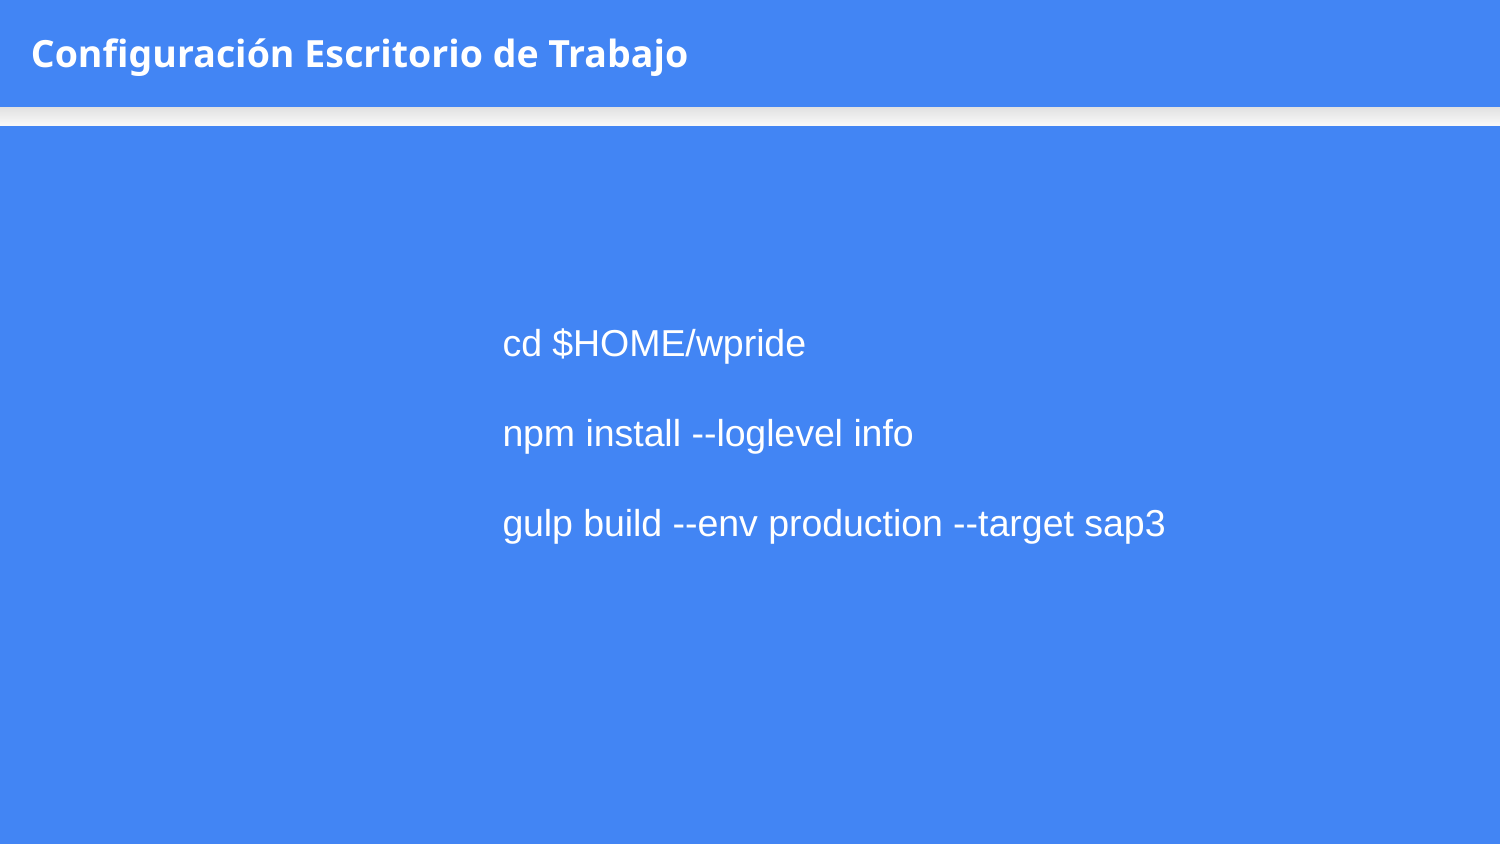

Configuración Escritorio de Trabajo
cd $HOME/wpride
npm install --loglevel info
gulp build --env production --target sap3